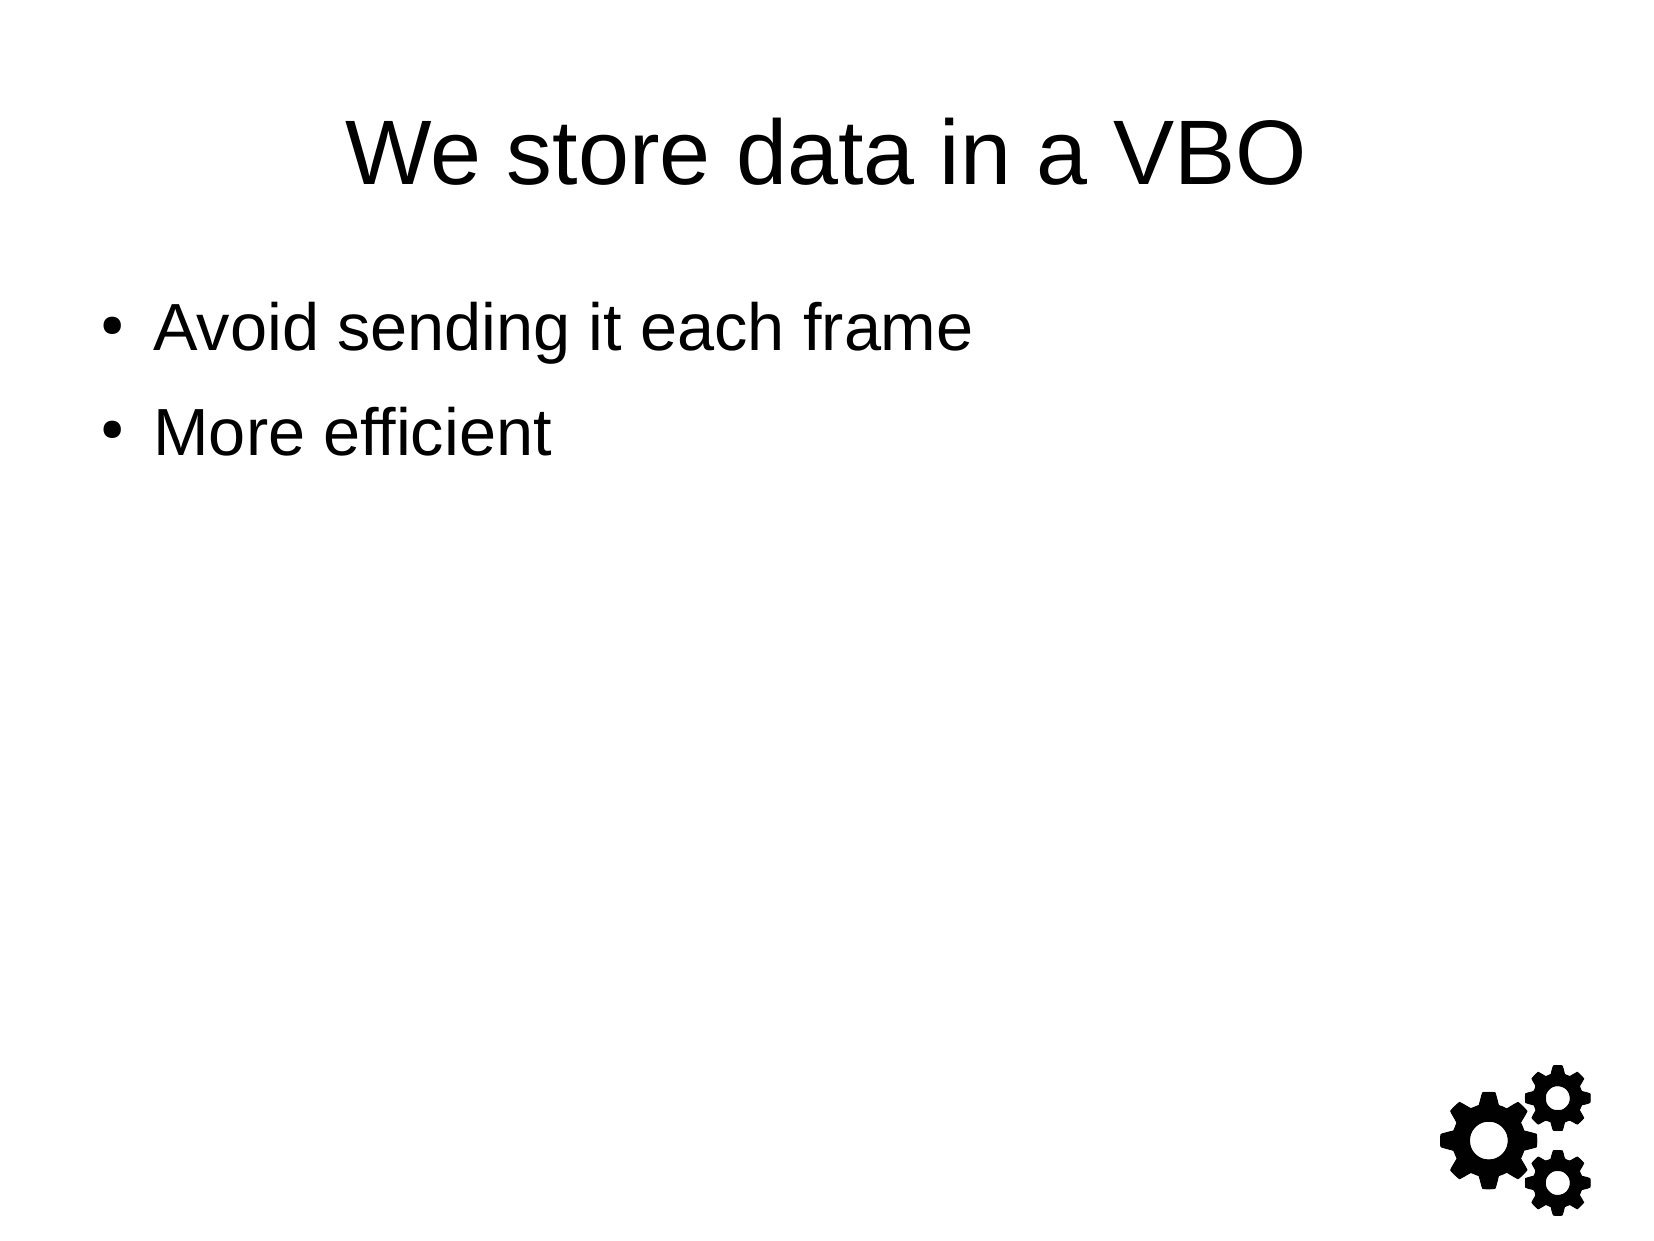

# We store data in a VBO
Avoid sending it each frame
More efficient